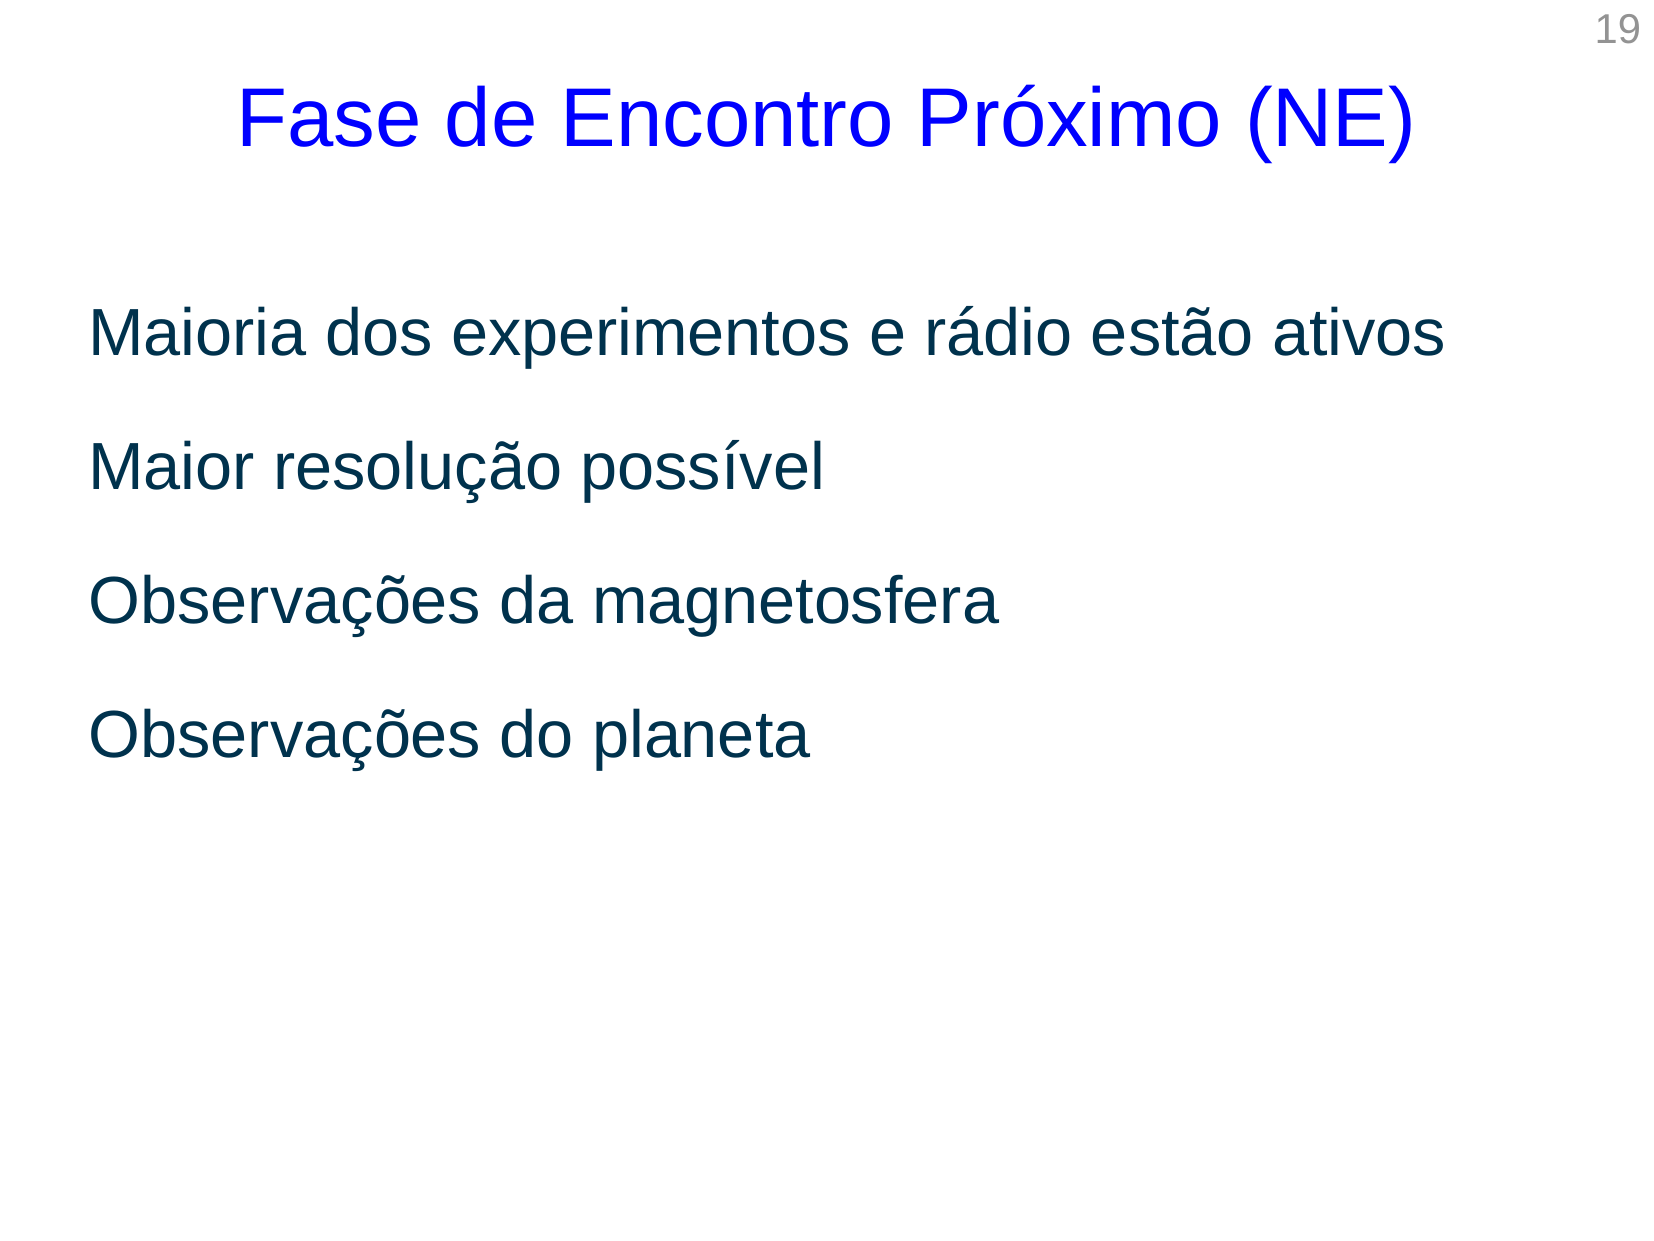

19
# Fase de Encontro Próximo (NE)
Maioria dos experimentos e rádio estão ativos
Maior resolução possível
Observações da magnetosfera
Observações do planeta